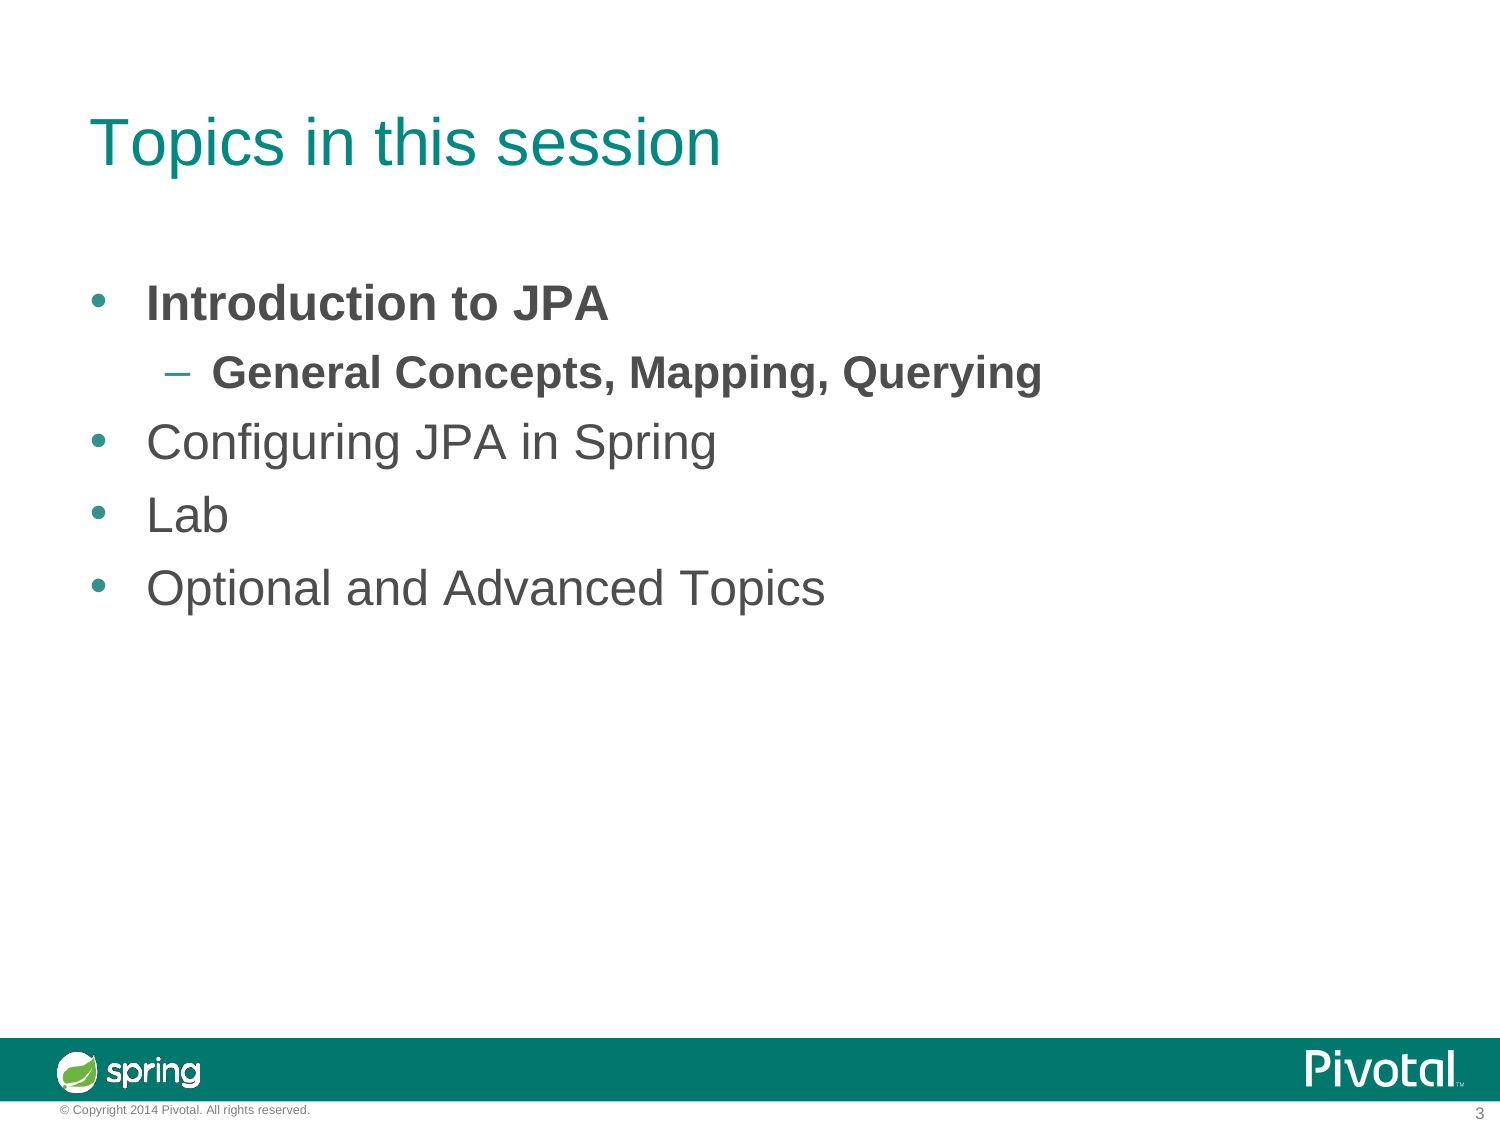

# Topics in this session
Introduction to JPA
General Concepts, Mapping, Querying
Configuring JPA in Spring
Lab
Optional and Advanced Topics